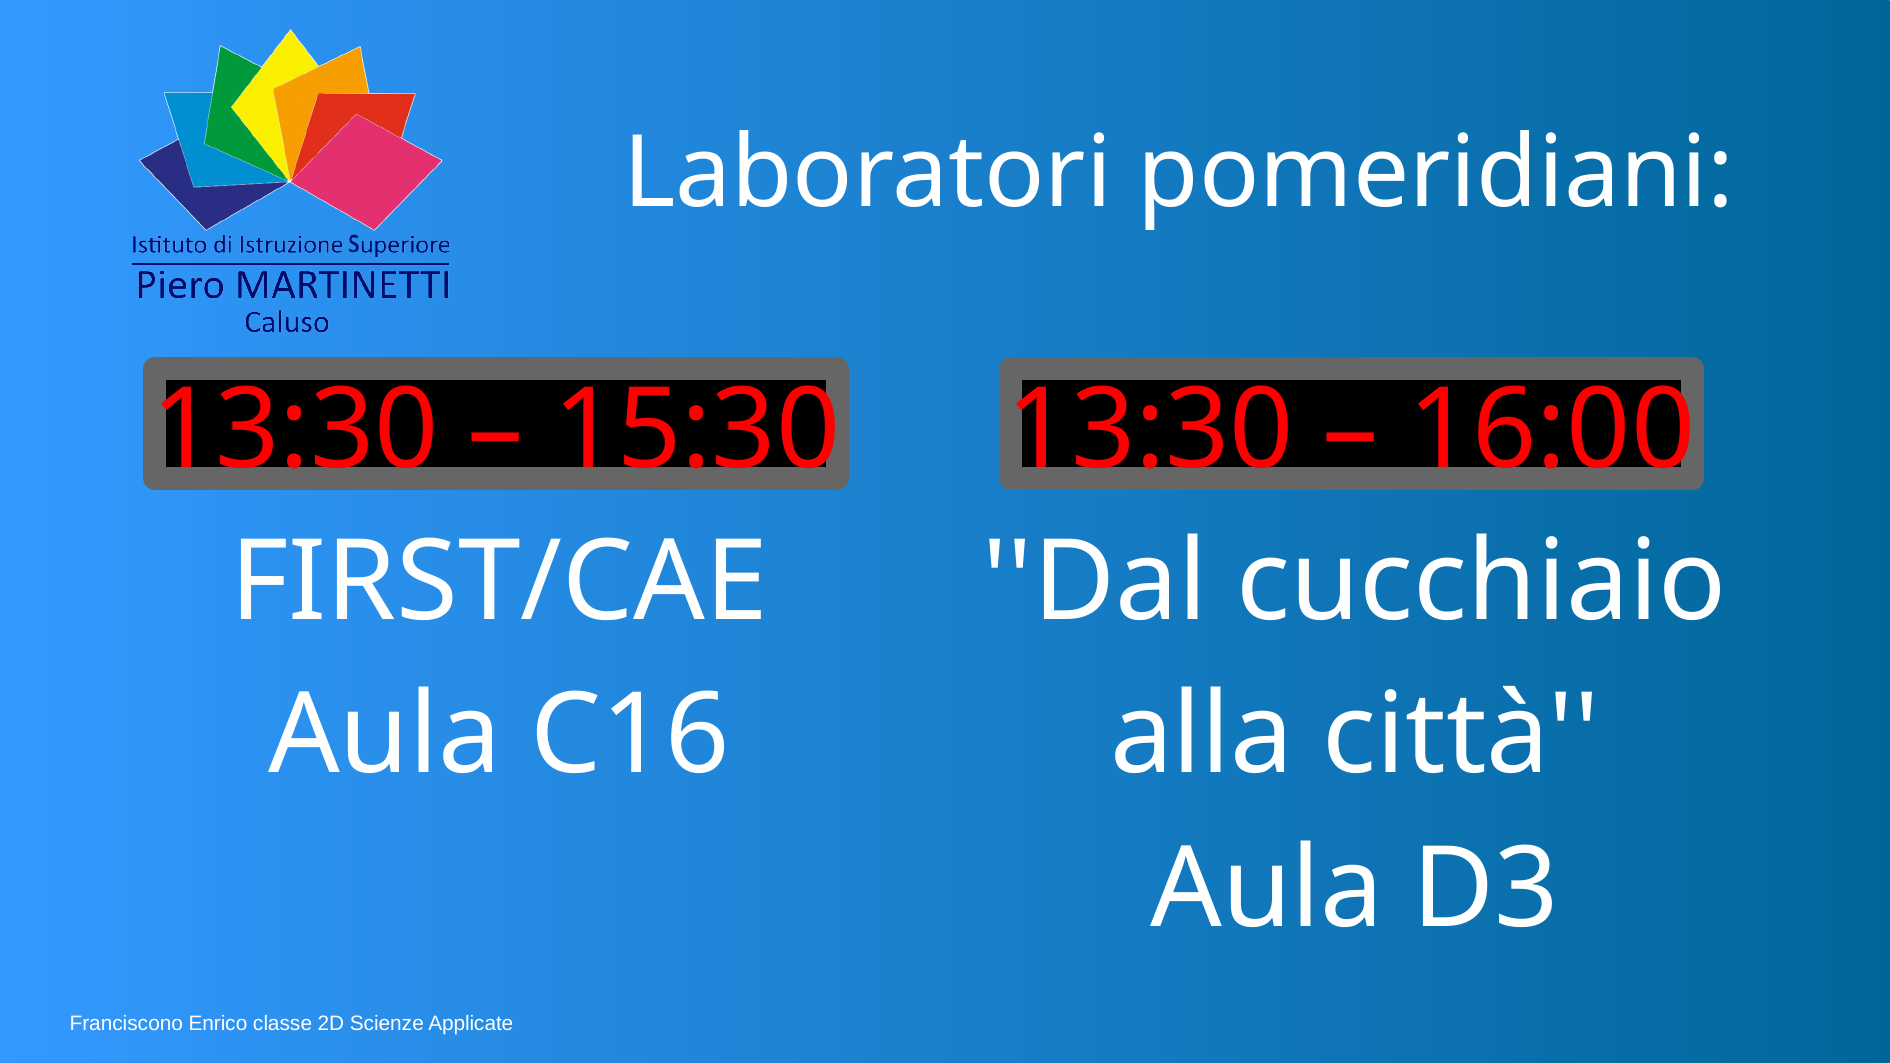

Laboratori pomeridiani:
13:30 – 15:30
13:30 – 16:00
FIRST/CAE
Aula C16
''Dal cucchiaio
alla città''
Aula D3
Franciscono Enrico classe 2D Scienze Applicate